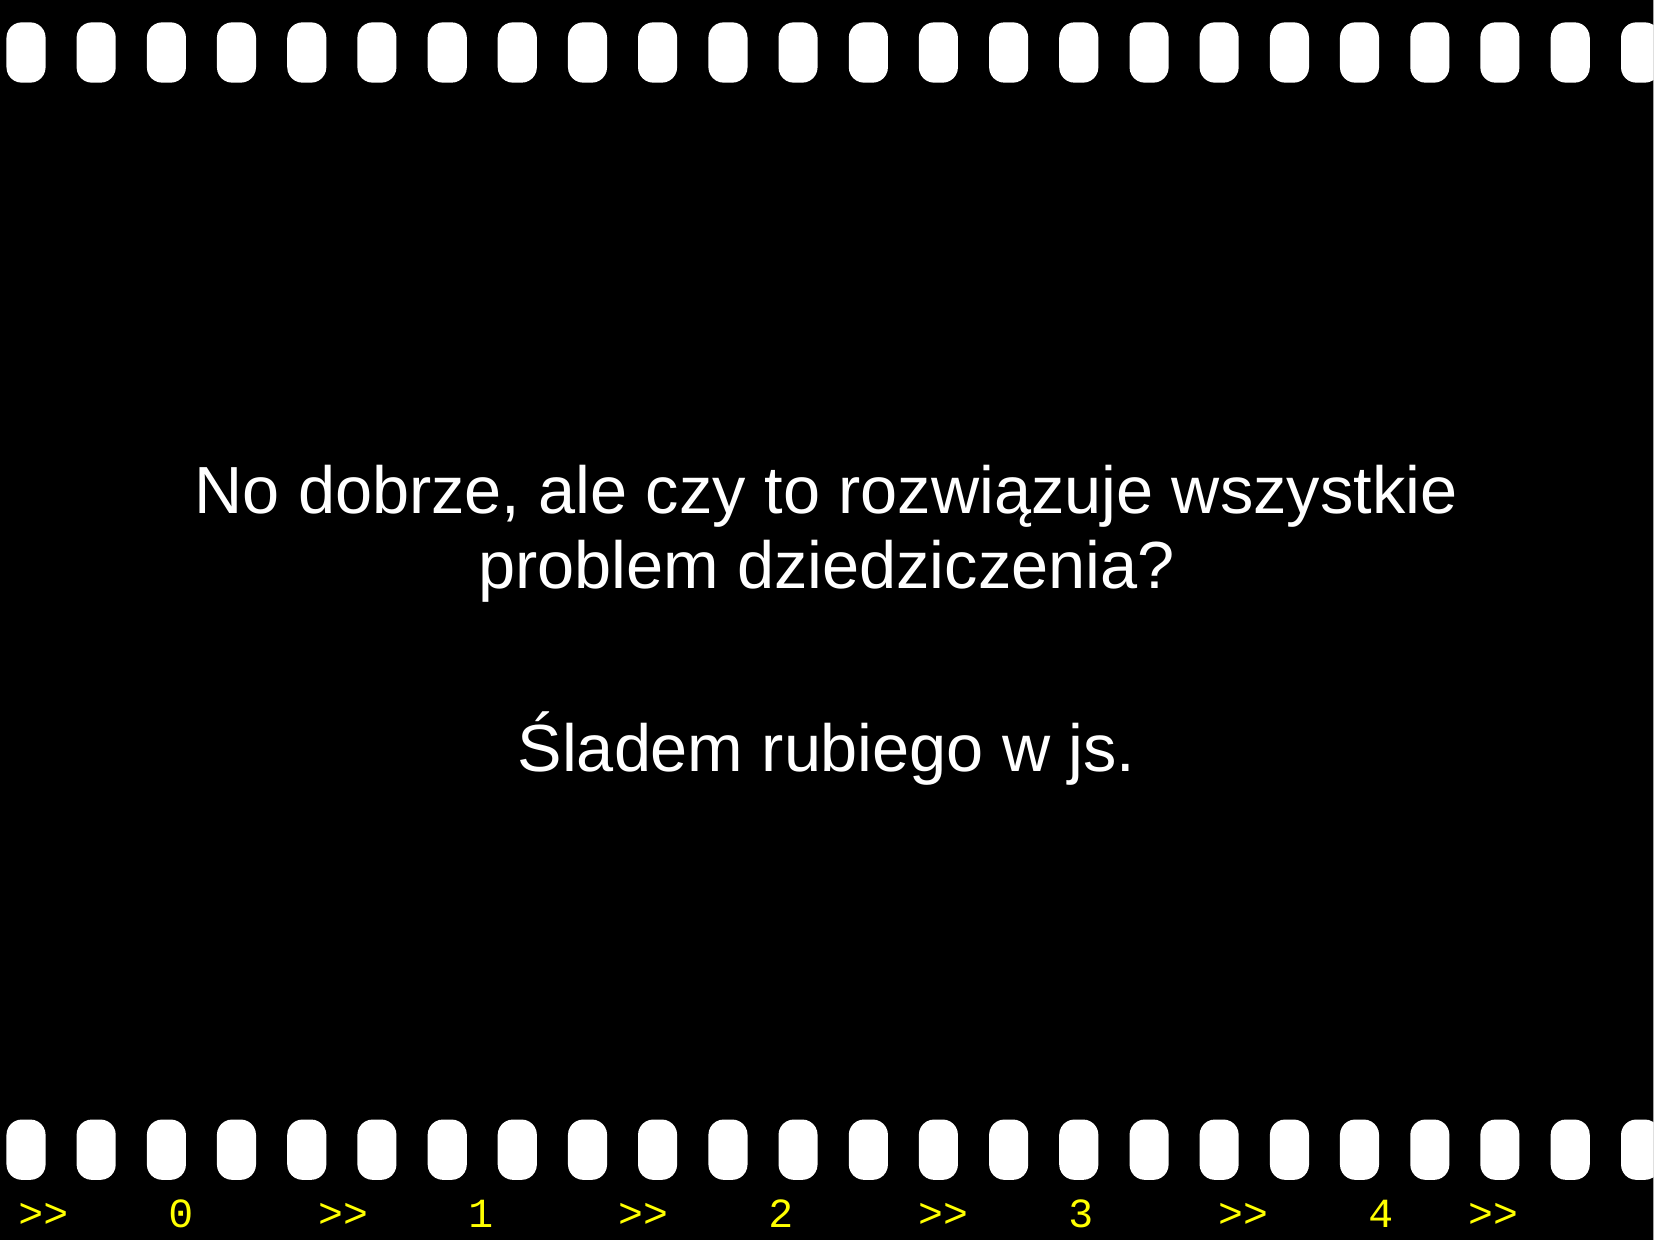

# No dobrze, ale czy to rozwiązuje wszystkie problem dziedziczenia?
Śladem rubiego w js.